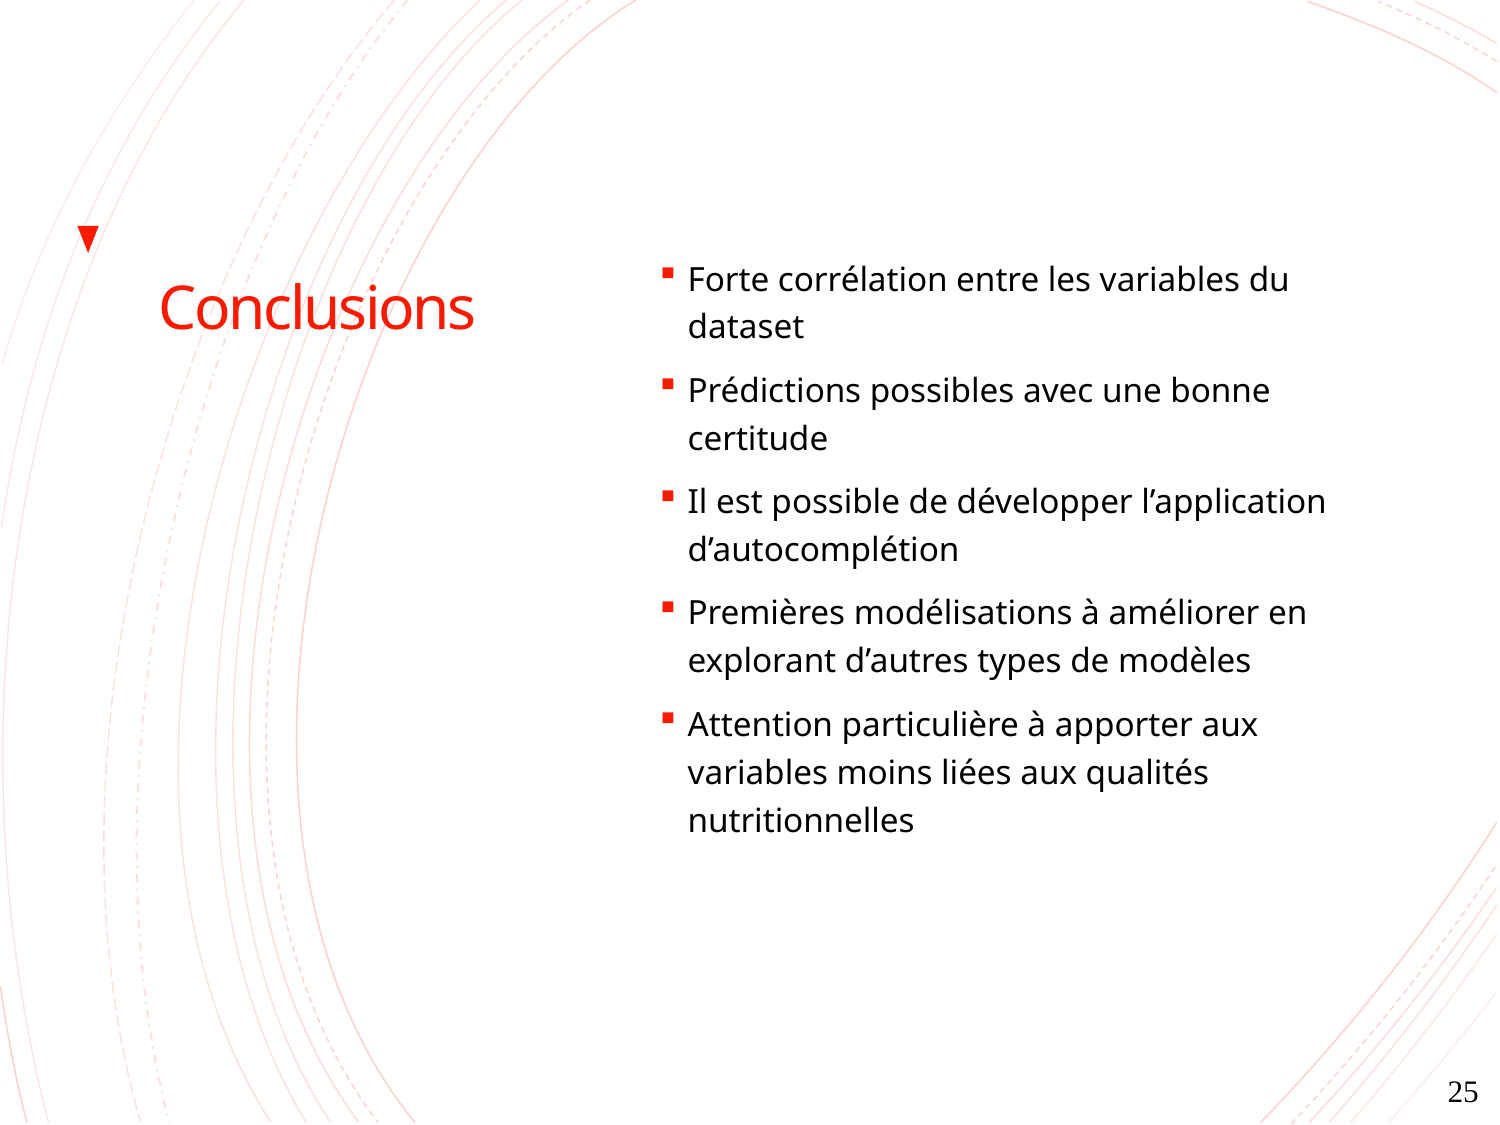

# Conclusions
Forte corrélation entre les variables du dataset
Prédictions possibles avec une bonne certitude
Il est possible de développer l’application d’autocomplétion
Premières modélisations à améliorer en explorant d’autres types de modèles
Attention particulière à apporter aux variables moins liées aux qualités nutritionnelles